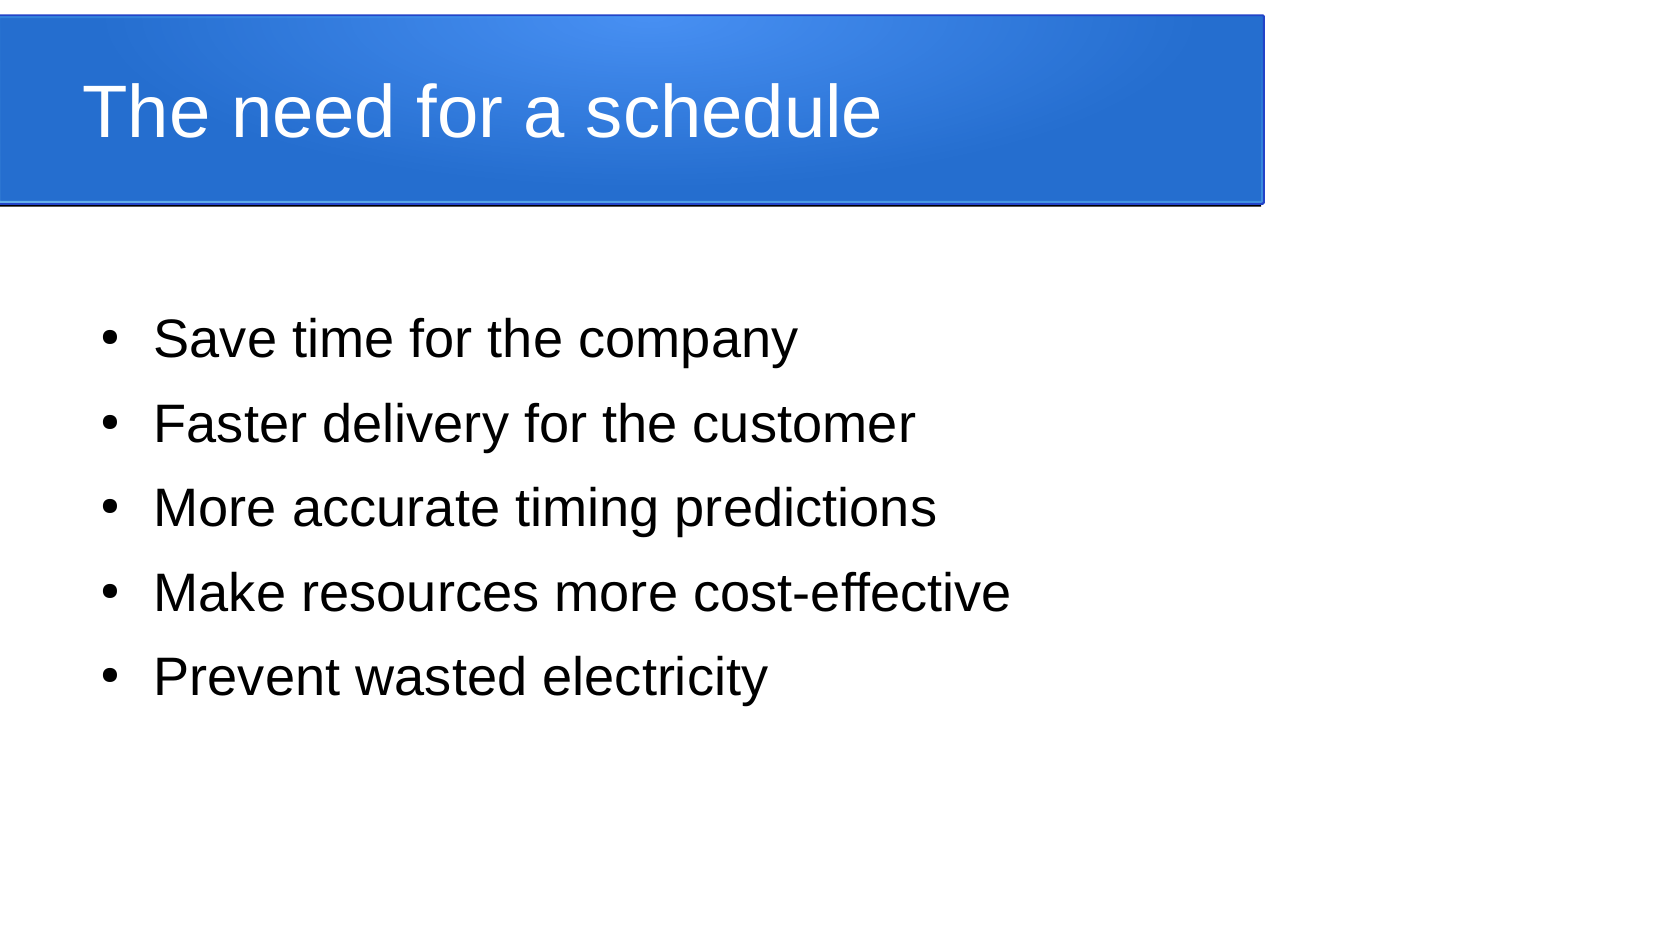

# The need for a schedule
Save time for the company
Faster delivery for the customer
More accurate timing predictions
Make resources more cost-effective
Prevent wasted electricity